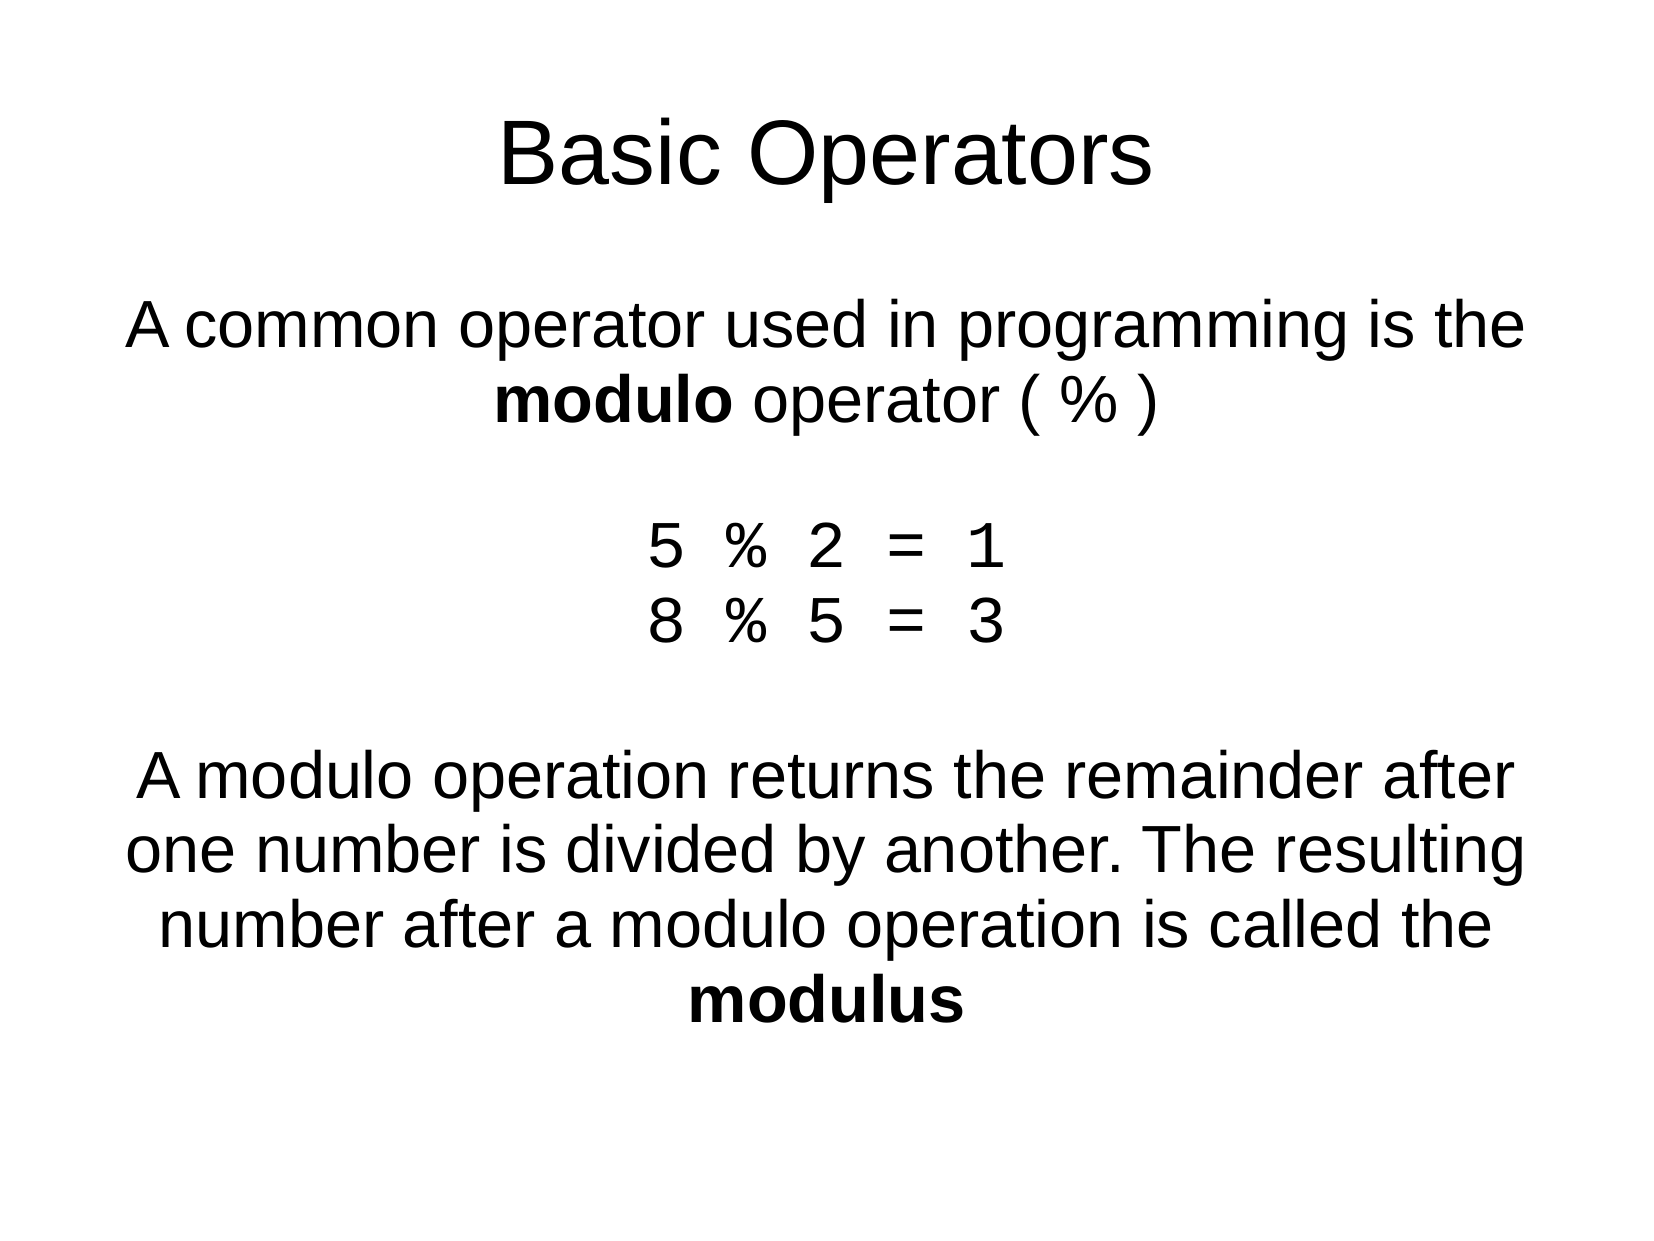

# Basic Operators
A common operator used in programming is the modulo operator ( % )
5 % 2 = 1
8 % 5 = 3
A modulo operation returns the remainder after one number is divided by another. The resulting number after a modulo operation is called the modulus